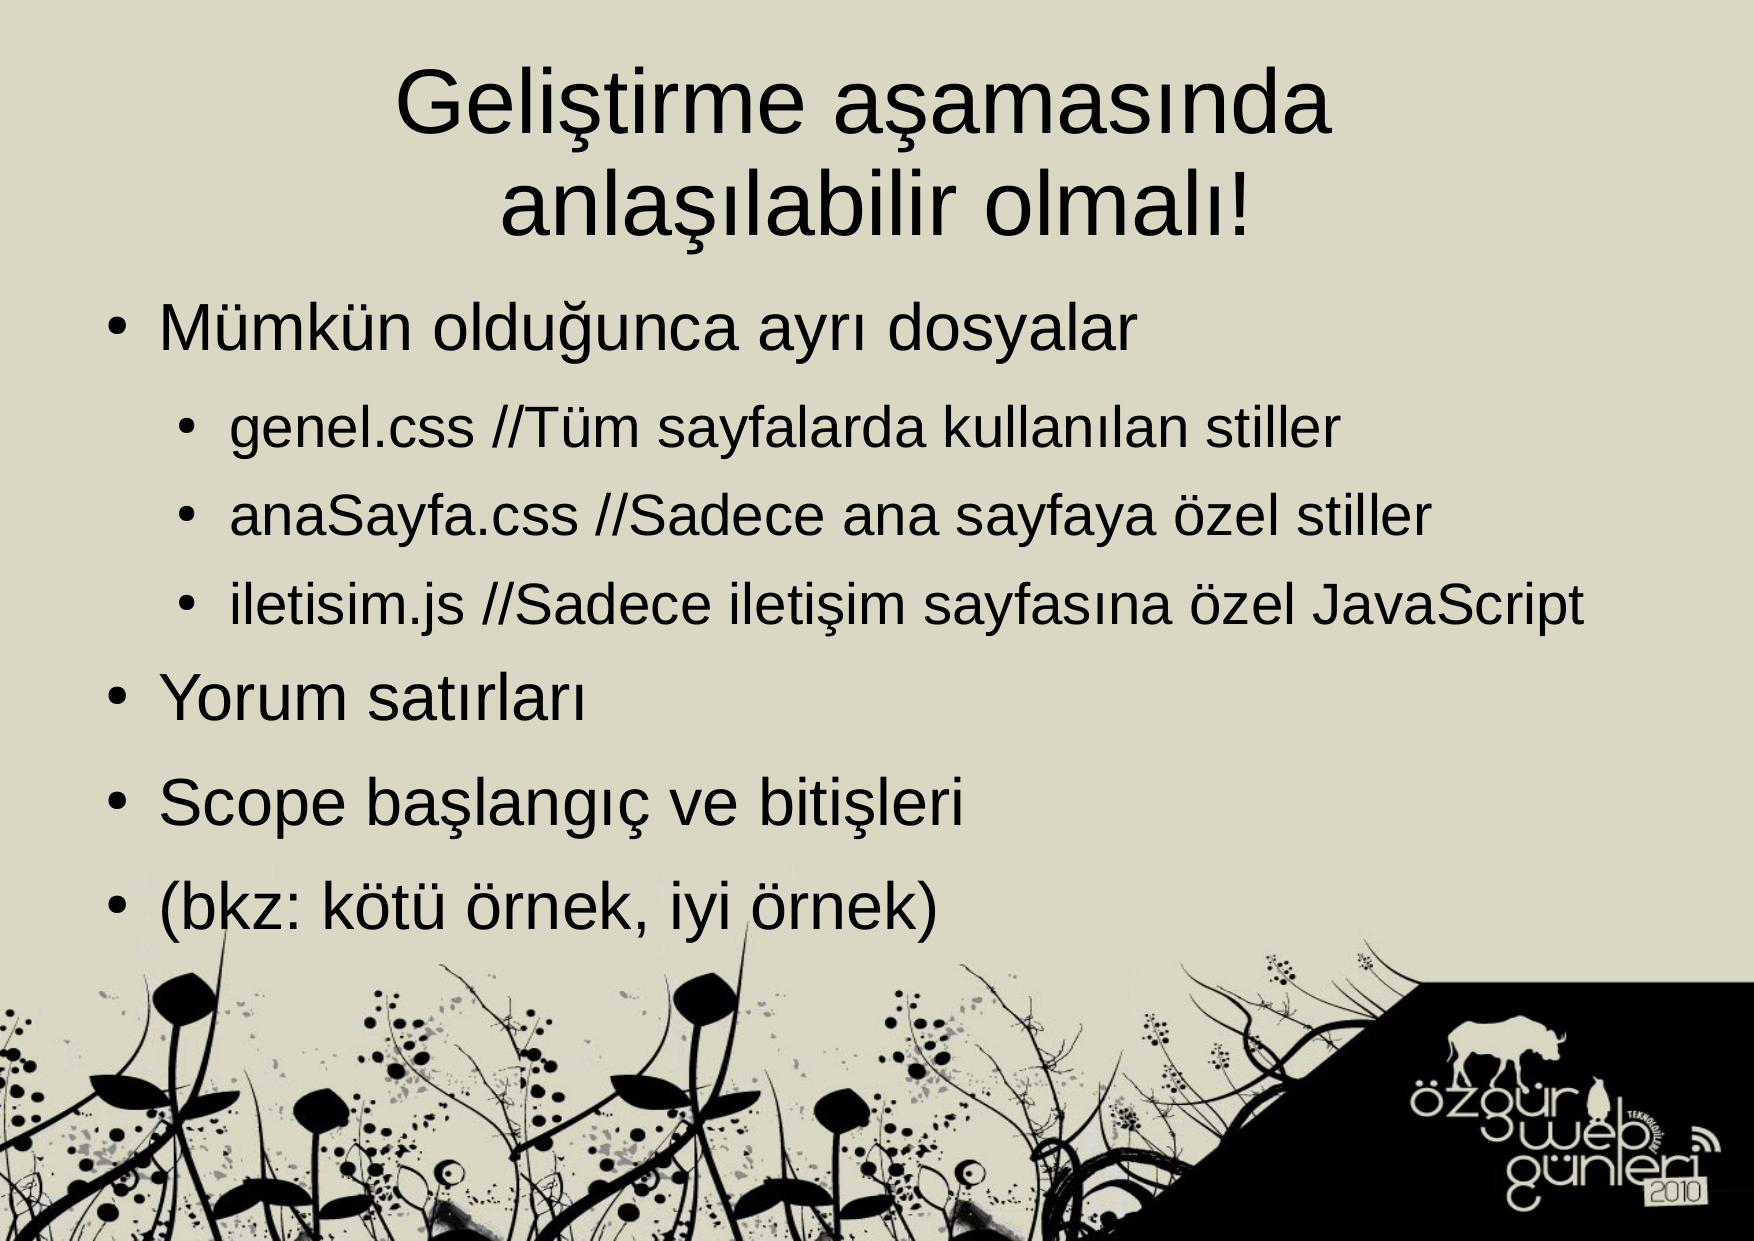

# Geliştirme aşamasında anlaşılabilir olmalı!
Mümkün olduğunca ayrı dosyalar
genel.css //Tüm sayfalarda kullanılan stiller
anaSayfa.css //Sadece ana sayfaya özel stiller
iletisim.js //Sadece iletişim sayfasına özel JavaScript
Yorum satırları
Scope başlangıç ve bitişleri
(bkz: kötü örnek, iyi örnek)